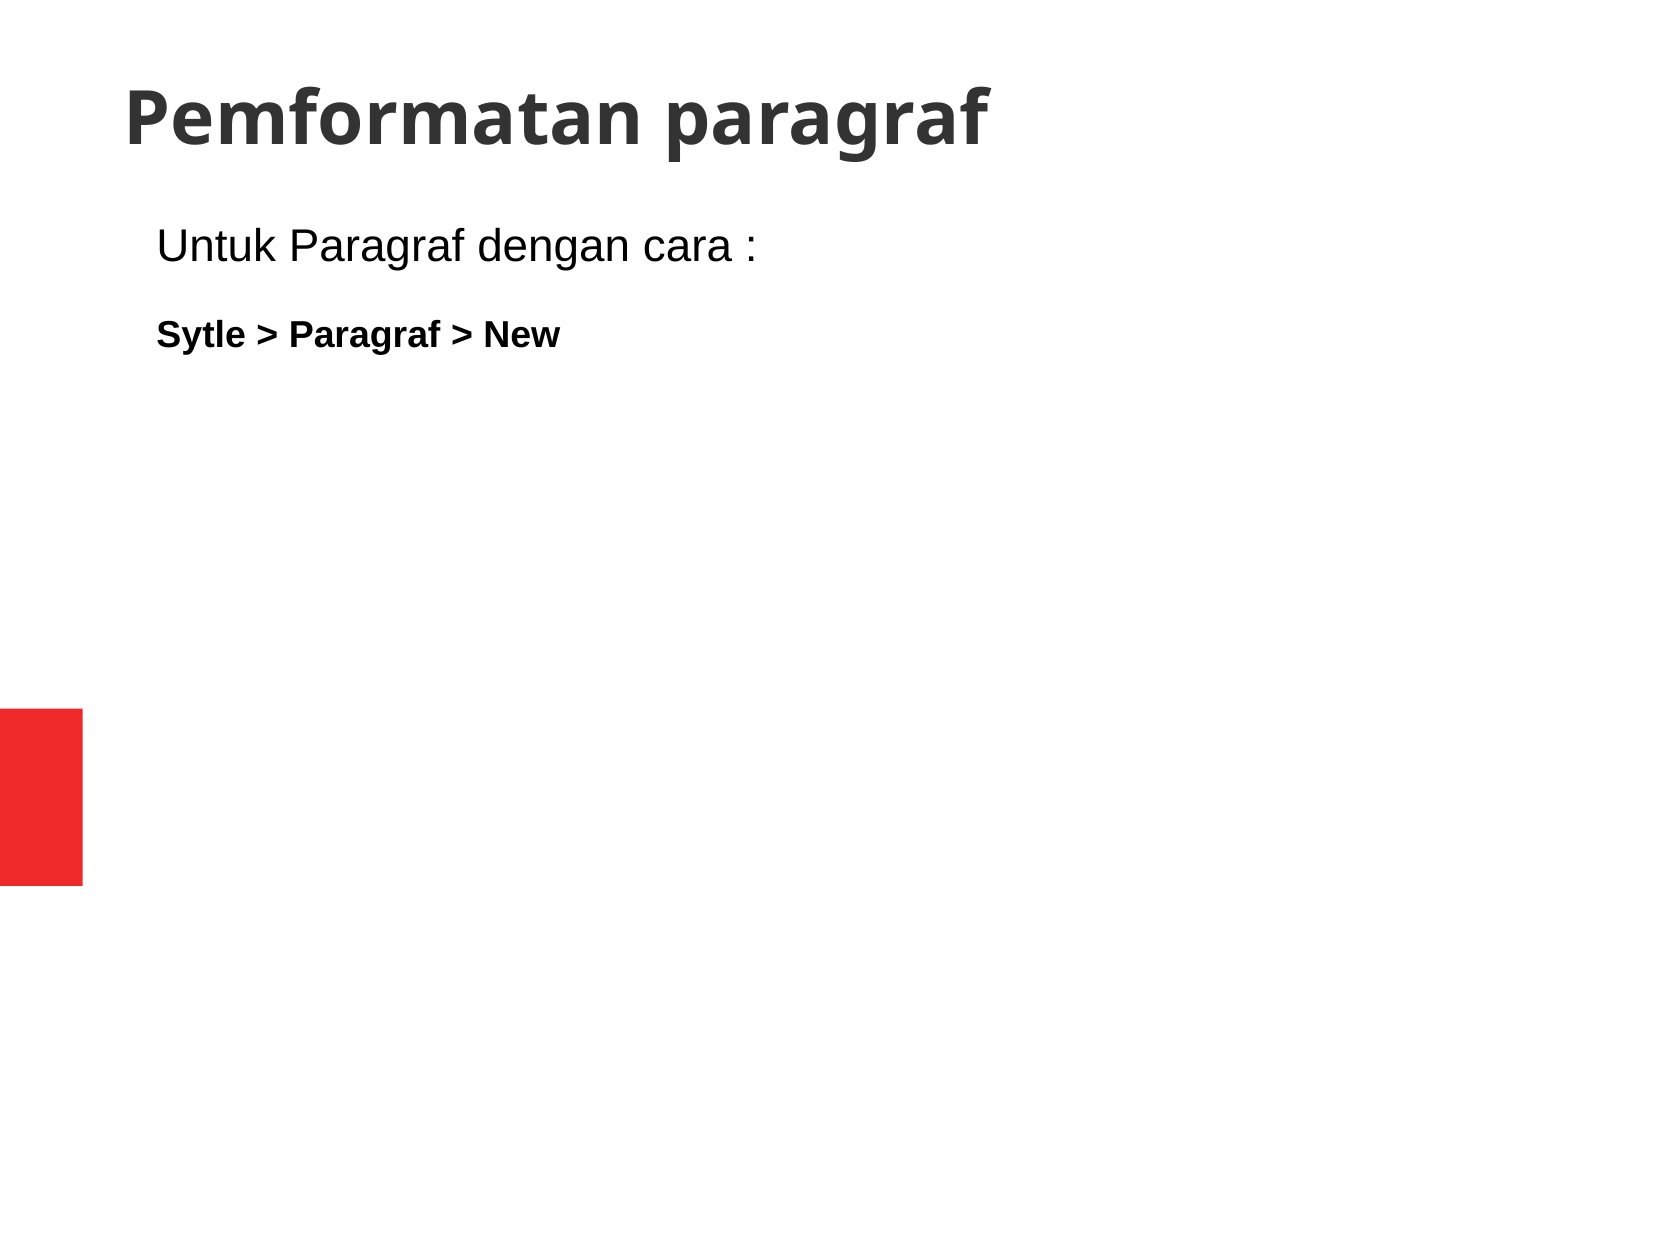

# Pemformatan paragraf
Untuk Paragraf dengan cara :
Sytle > Paragraf > New